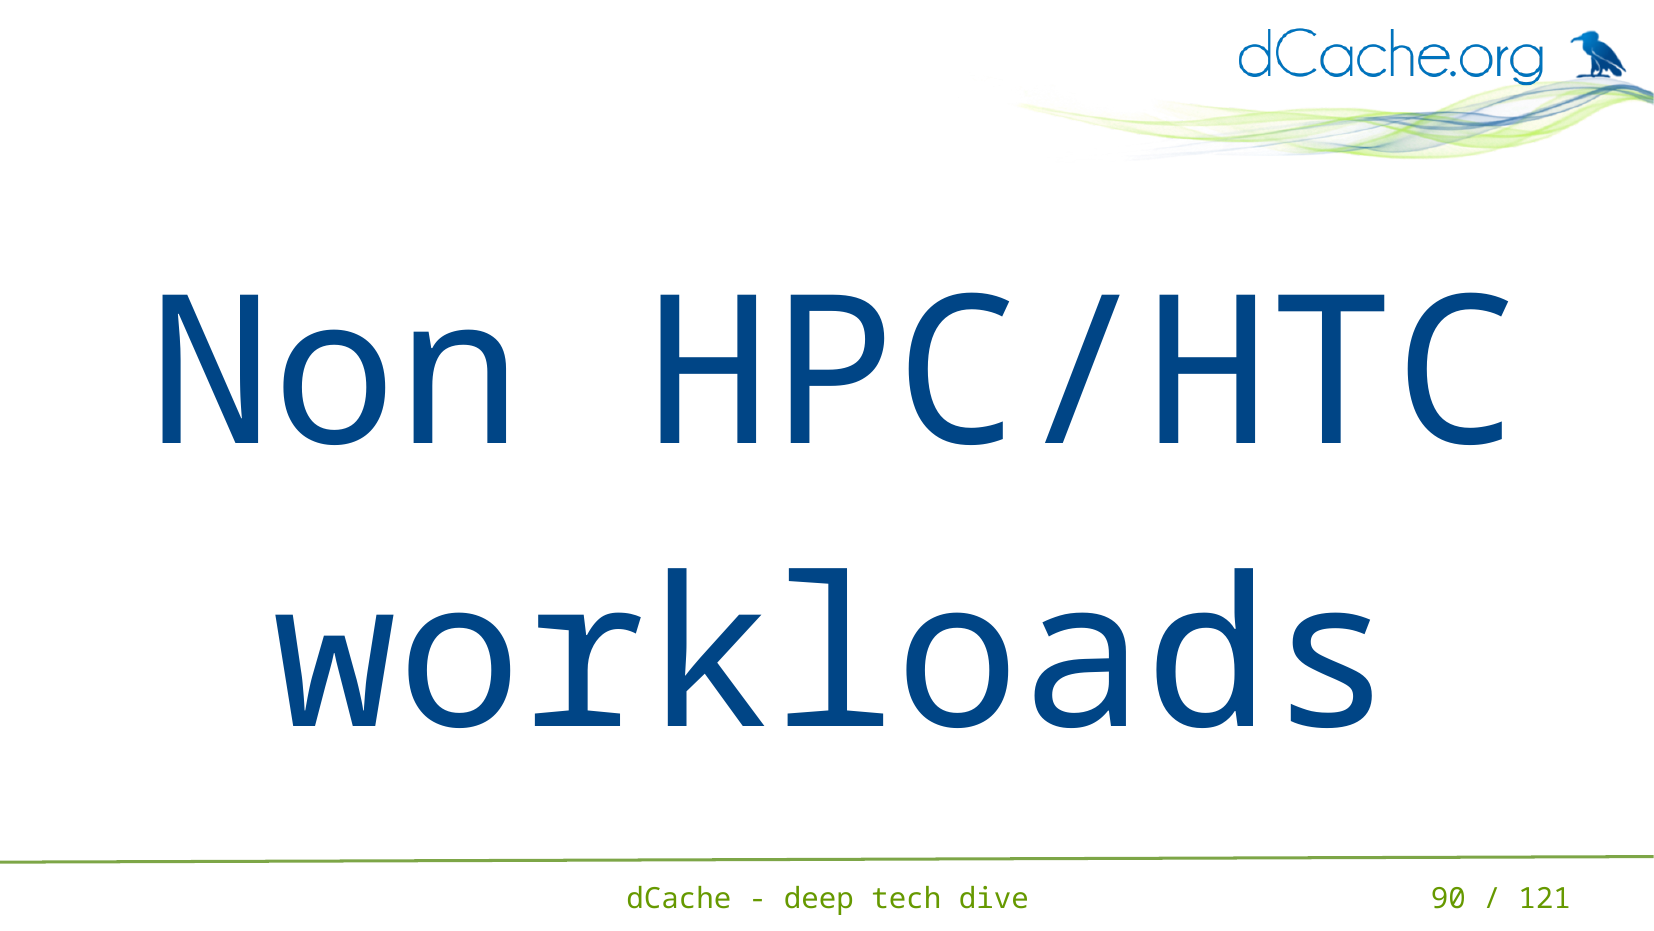

#
Non HPC/HTC workloads
dCache - deep tech dive
90